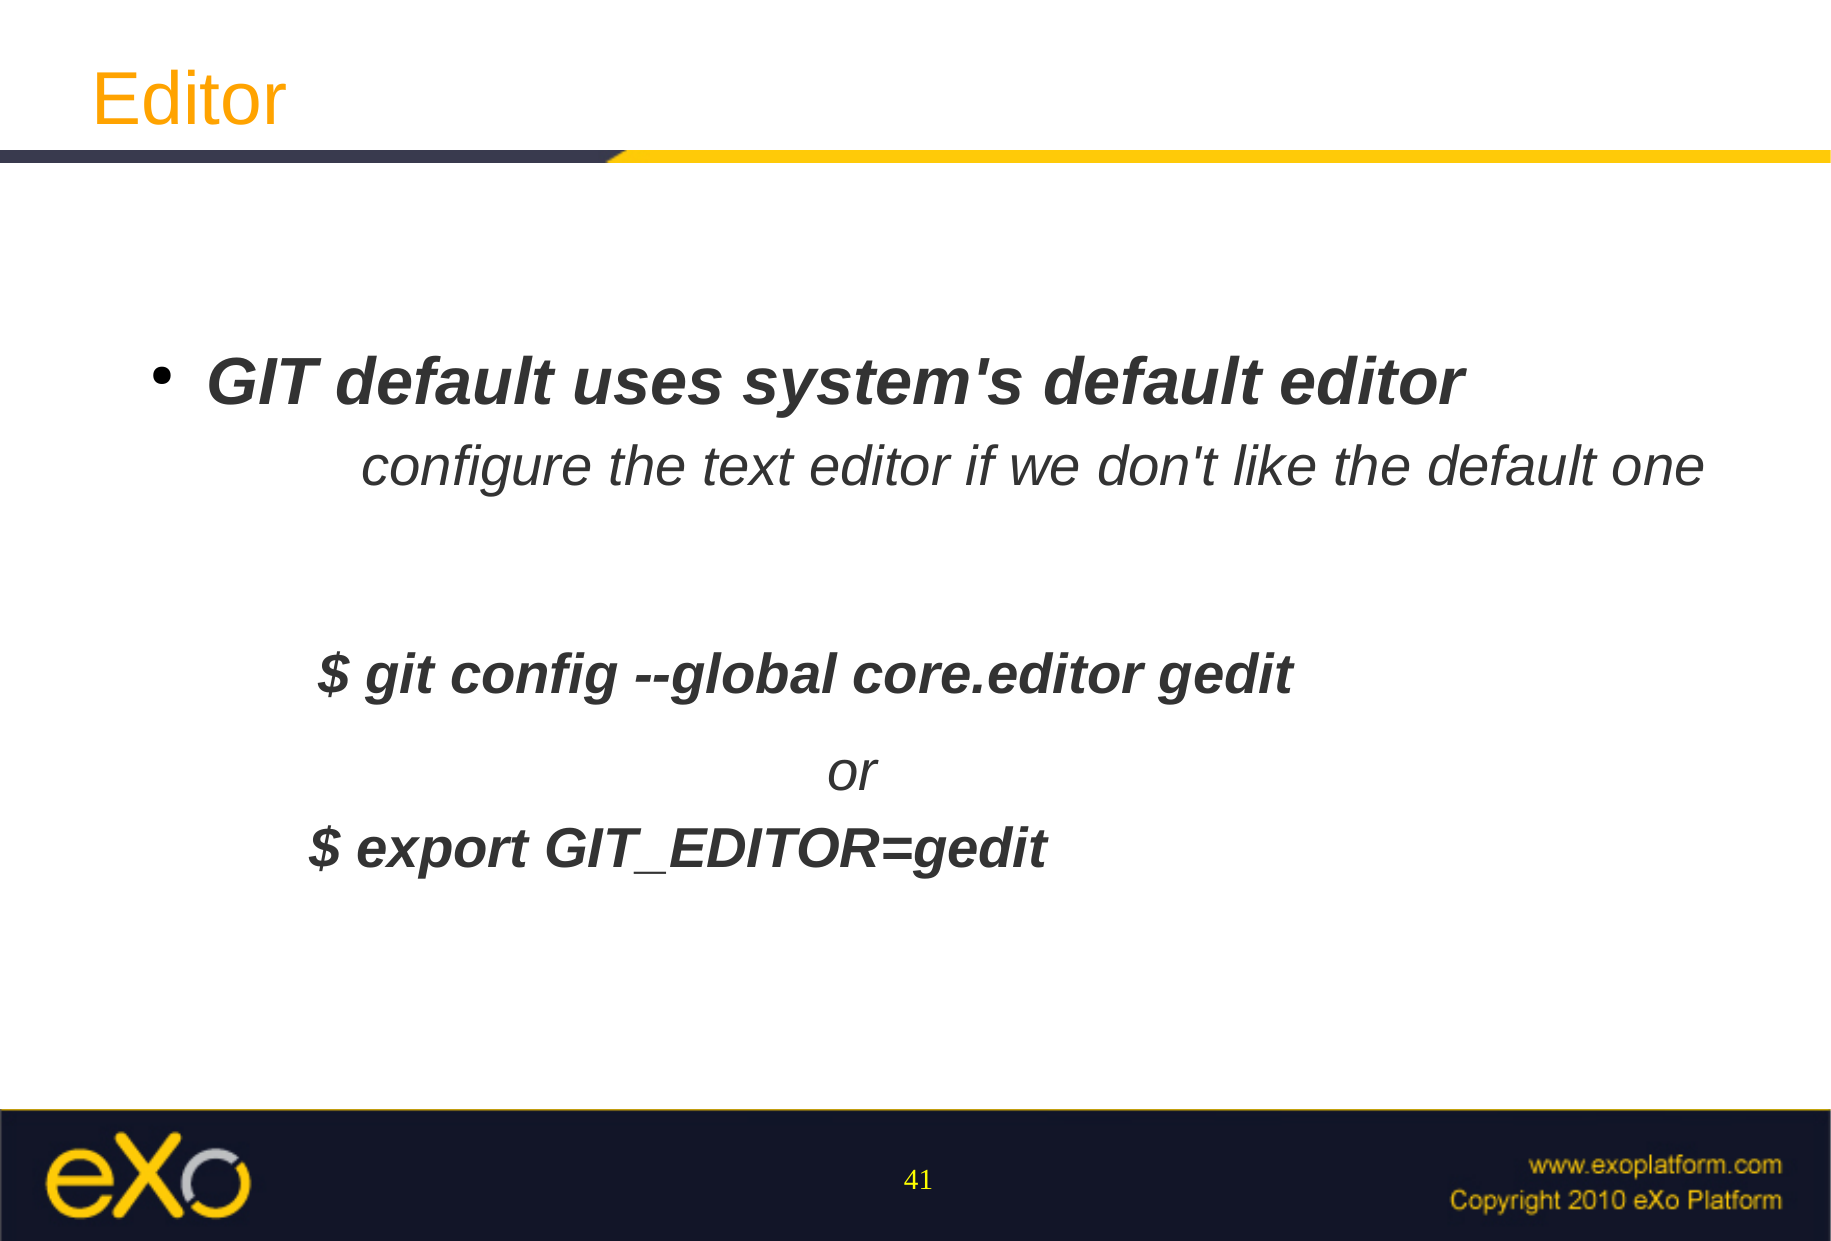

Editor
# GIT default uses system's default editor
conﬁgure the text editor if we don't like the default one
$ git config --global core.editor gedit
 					 or
 $ export GIT_EDITOR=gedit